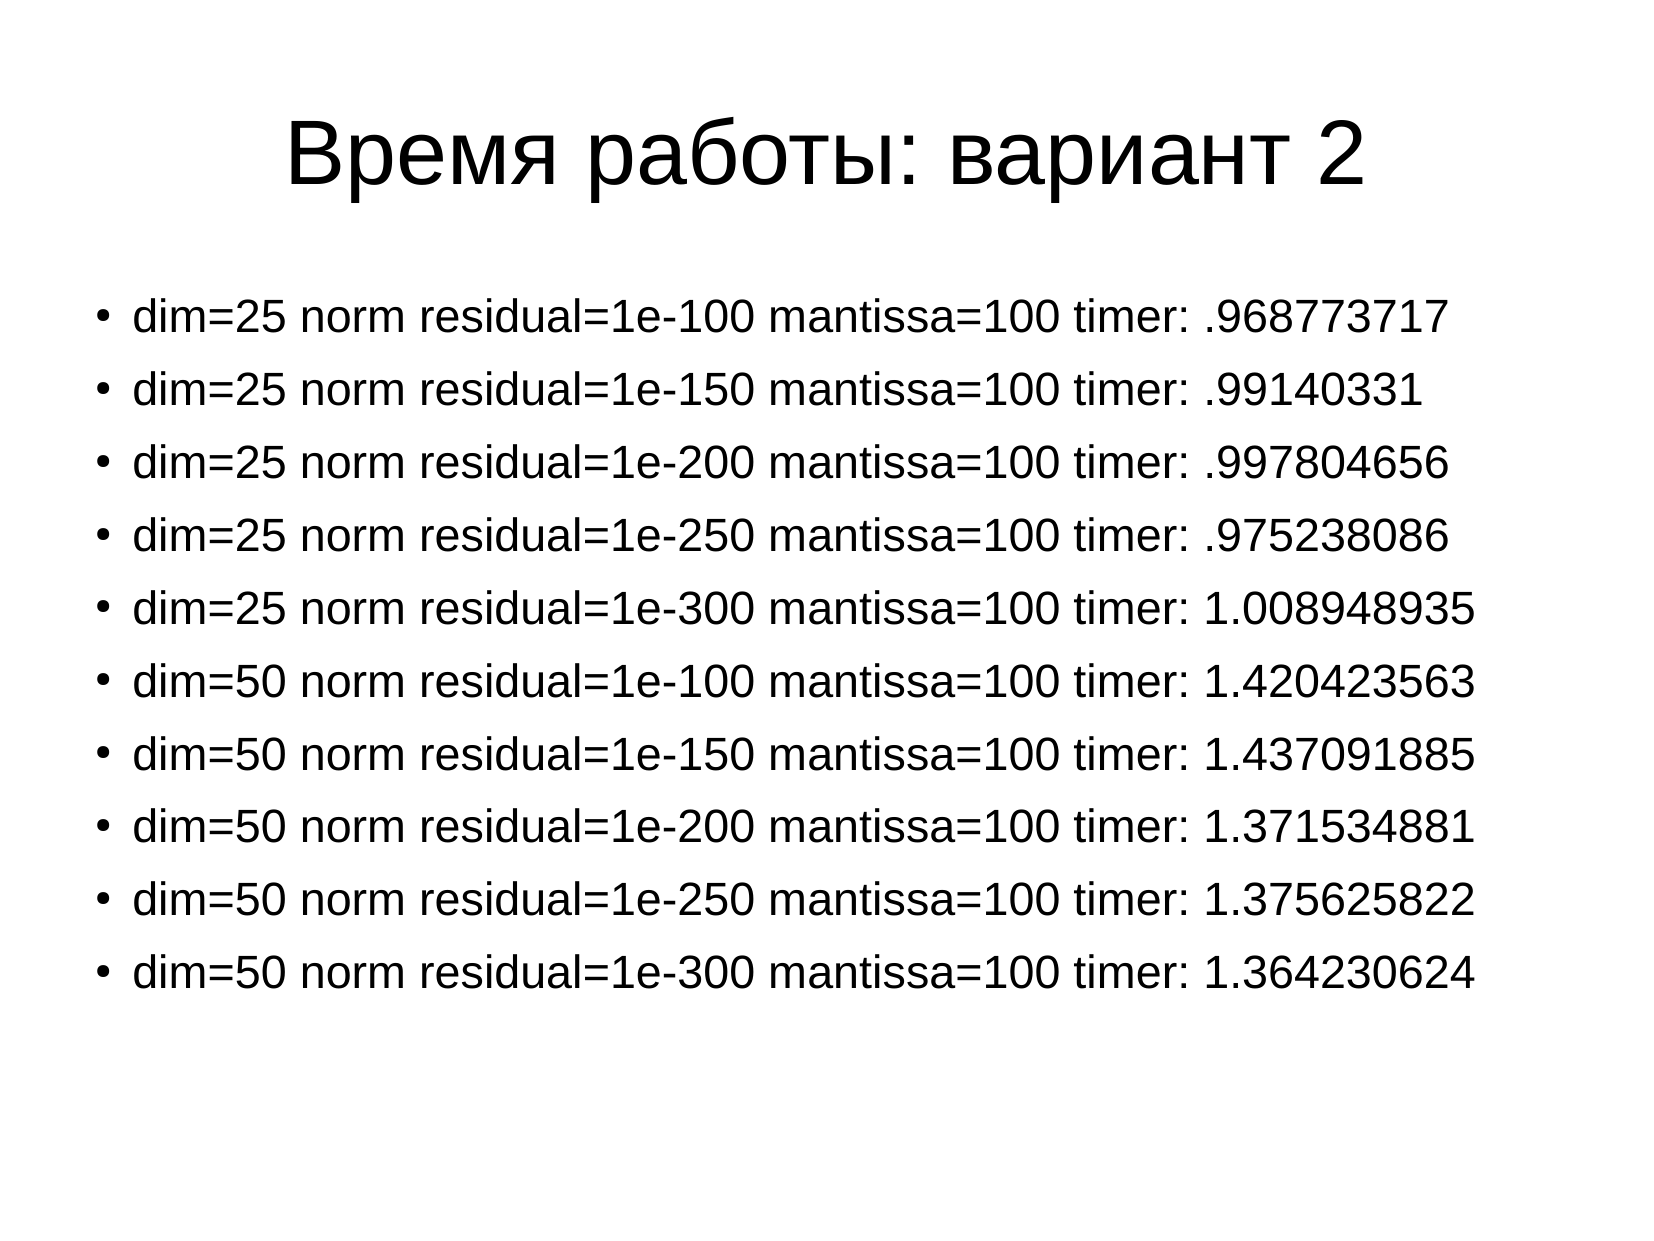

# Время работы: вариант 2
dim=25 norm residual=1e-100 mantissa=100 timer: .968773717
dim=25 norm residual=1e-150 mantissa=100 timer: .99140331
dim=25 norm residual=1e-200 mantissa=100 timer: .997804656
dim=25 norm residual=1e-250 mantissa=100 timer: .975238086
dim=25 norm residual=1e-300 mantissa=100 timer: 1.008948935
dim=50 norm residual=1e-100 mantissa=100 timer: 1.420423563
dim=50 norm residual=1e-150 mantissa=100 timer: 1.437091885
dim=50 norm residual=1e-200 mantissa=100 timer: 1.371534881
dim=50 norm residual=1e-250 mantissa=100 timer: 1.375625822
dim=50 norm residual=1e-300 mantissa=100 timer: 1.364230624